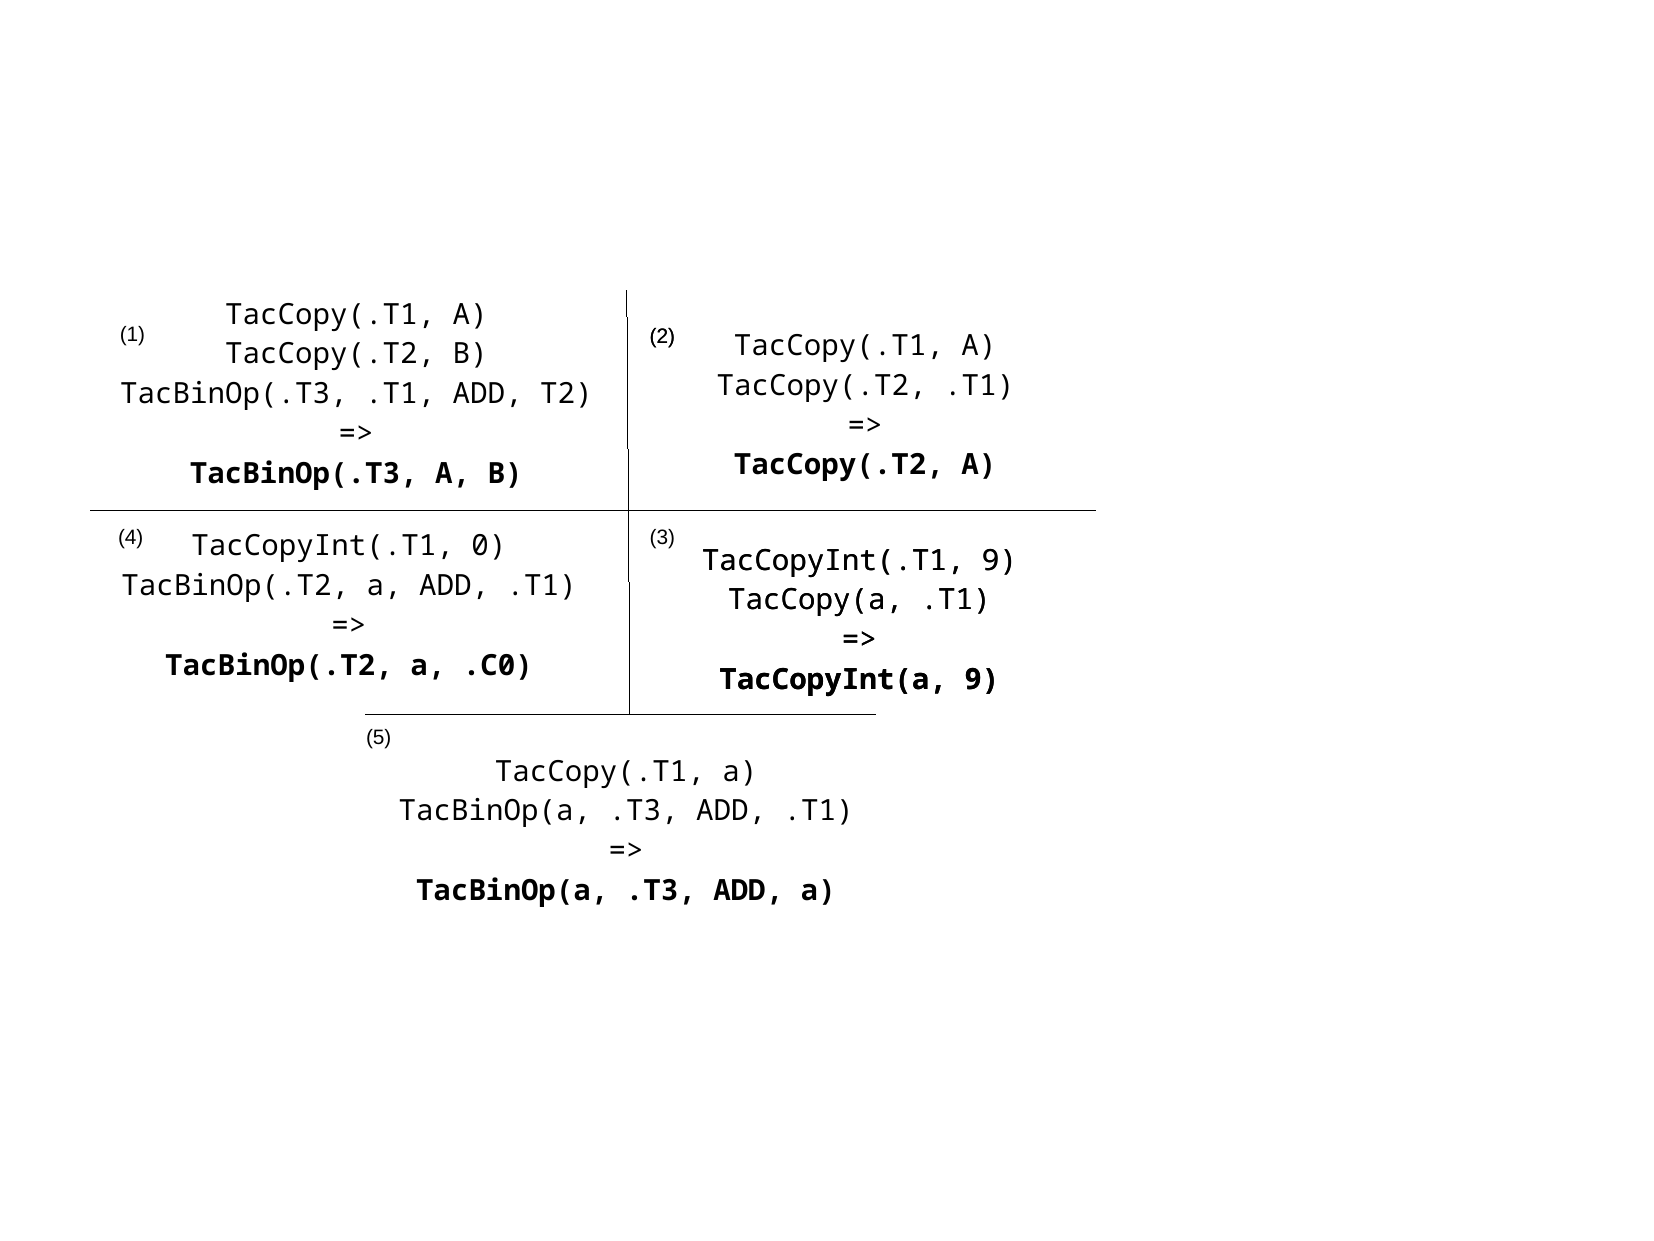

#
TacCopy(.T1, A)
TacCopy(.T2, B)
TacBinOp(.T3, .T1, ADD, T2)
=>
TacBinOp(.T3, A, B)
(1)
TacCopy(.T1, A)
TacCopy(.T2, .T1)
=>
TacCopy(.T2, A)
(2)
(2)
(3)
(4)
TacCopyInt(.T1, 0)
TacBinOp(.T2, a, ADD, .T1)
=>
TacBinOp(.T2, a, .C0)
TacCopyInt(.T1, 9)
TacCopy(a, .T1)
=>
TacCopyInt(a, 9)
TacCopyInt(.T1, 9)
TacCopy(a, .T1)
=>
TacCopyInt(a, 9)
(5)
TacCopy(.T1, a)
TacBinOp(a, .T3, ADD, .T1)
=>
TacBinOp(a, .T3, ADD, a)